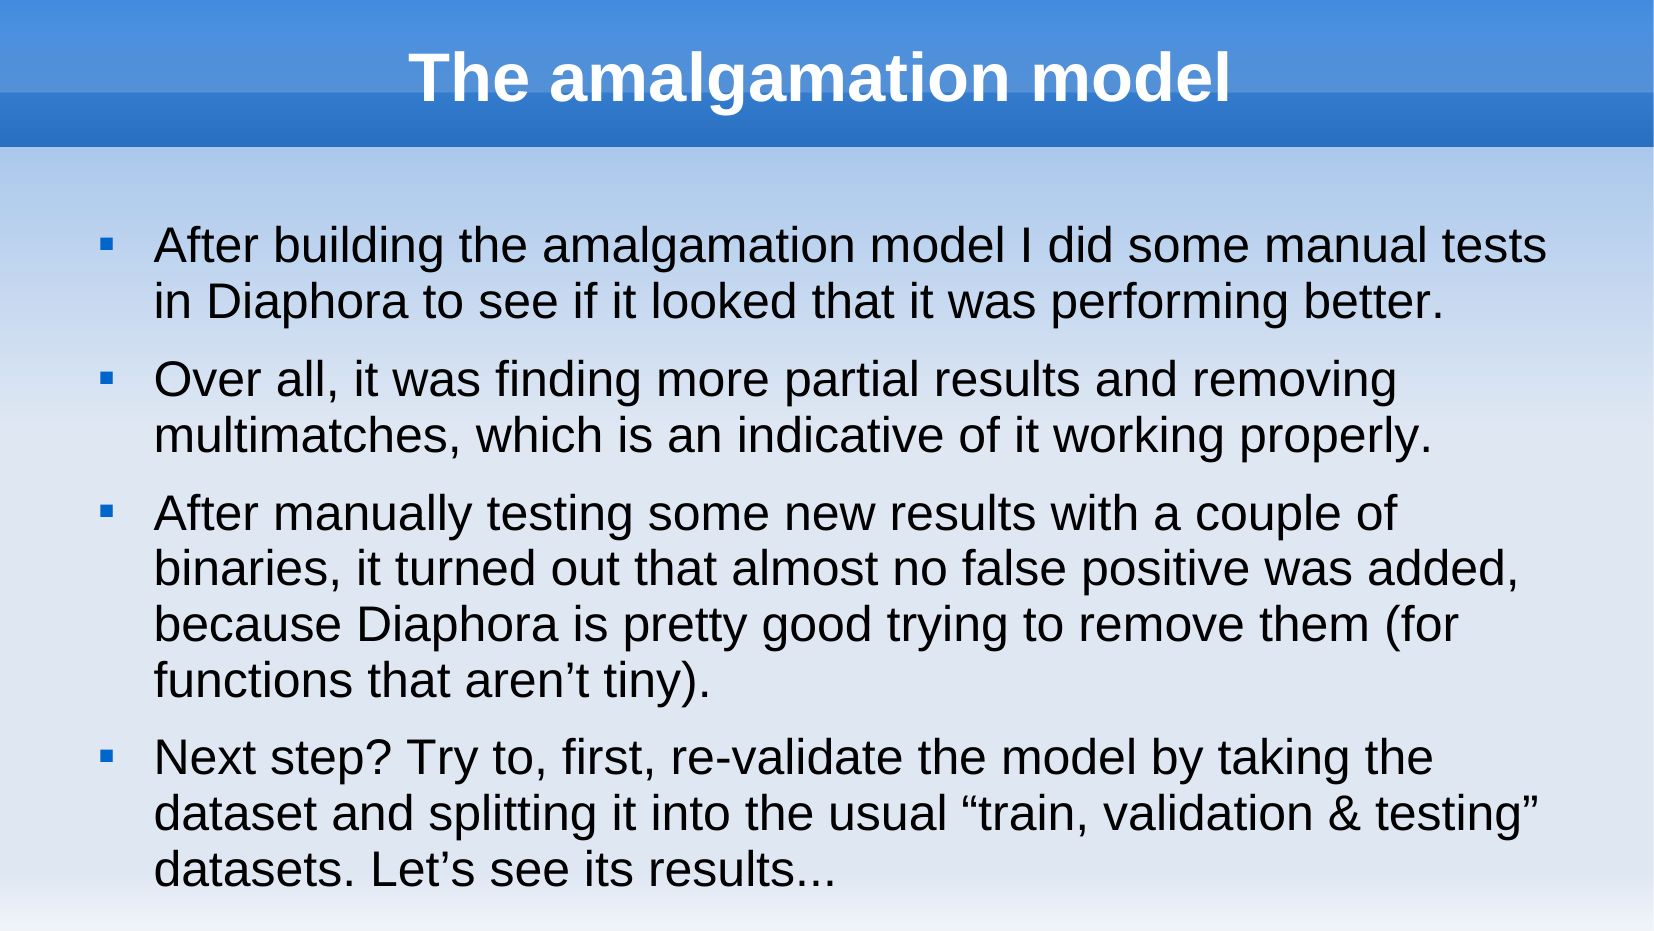

# The amalgamation model
After building the amalgamation model I did some manual tests in Diaphora to see if it looked that it was performing better.
Over all, it was finding more partial results and removing multimatches, which is an indicative of it working properly.
After manually testing some new results with a couple of binaries, it turned out that almost no false positive was added, because Diaphora is pretty good trying to remove them (for functions that aren’t tiny).
Next step? Try to, first, re-validate the model by taking the dataset and splitting it into the usual “train, validation & testing” datasets. Let’s see its results...